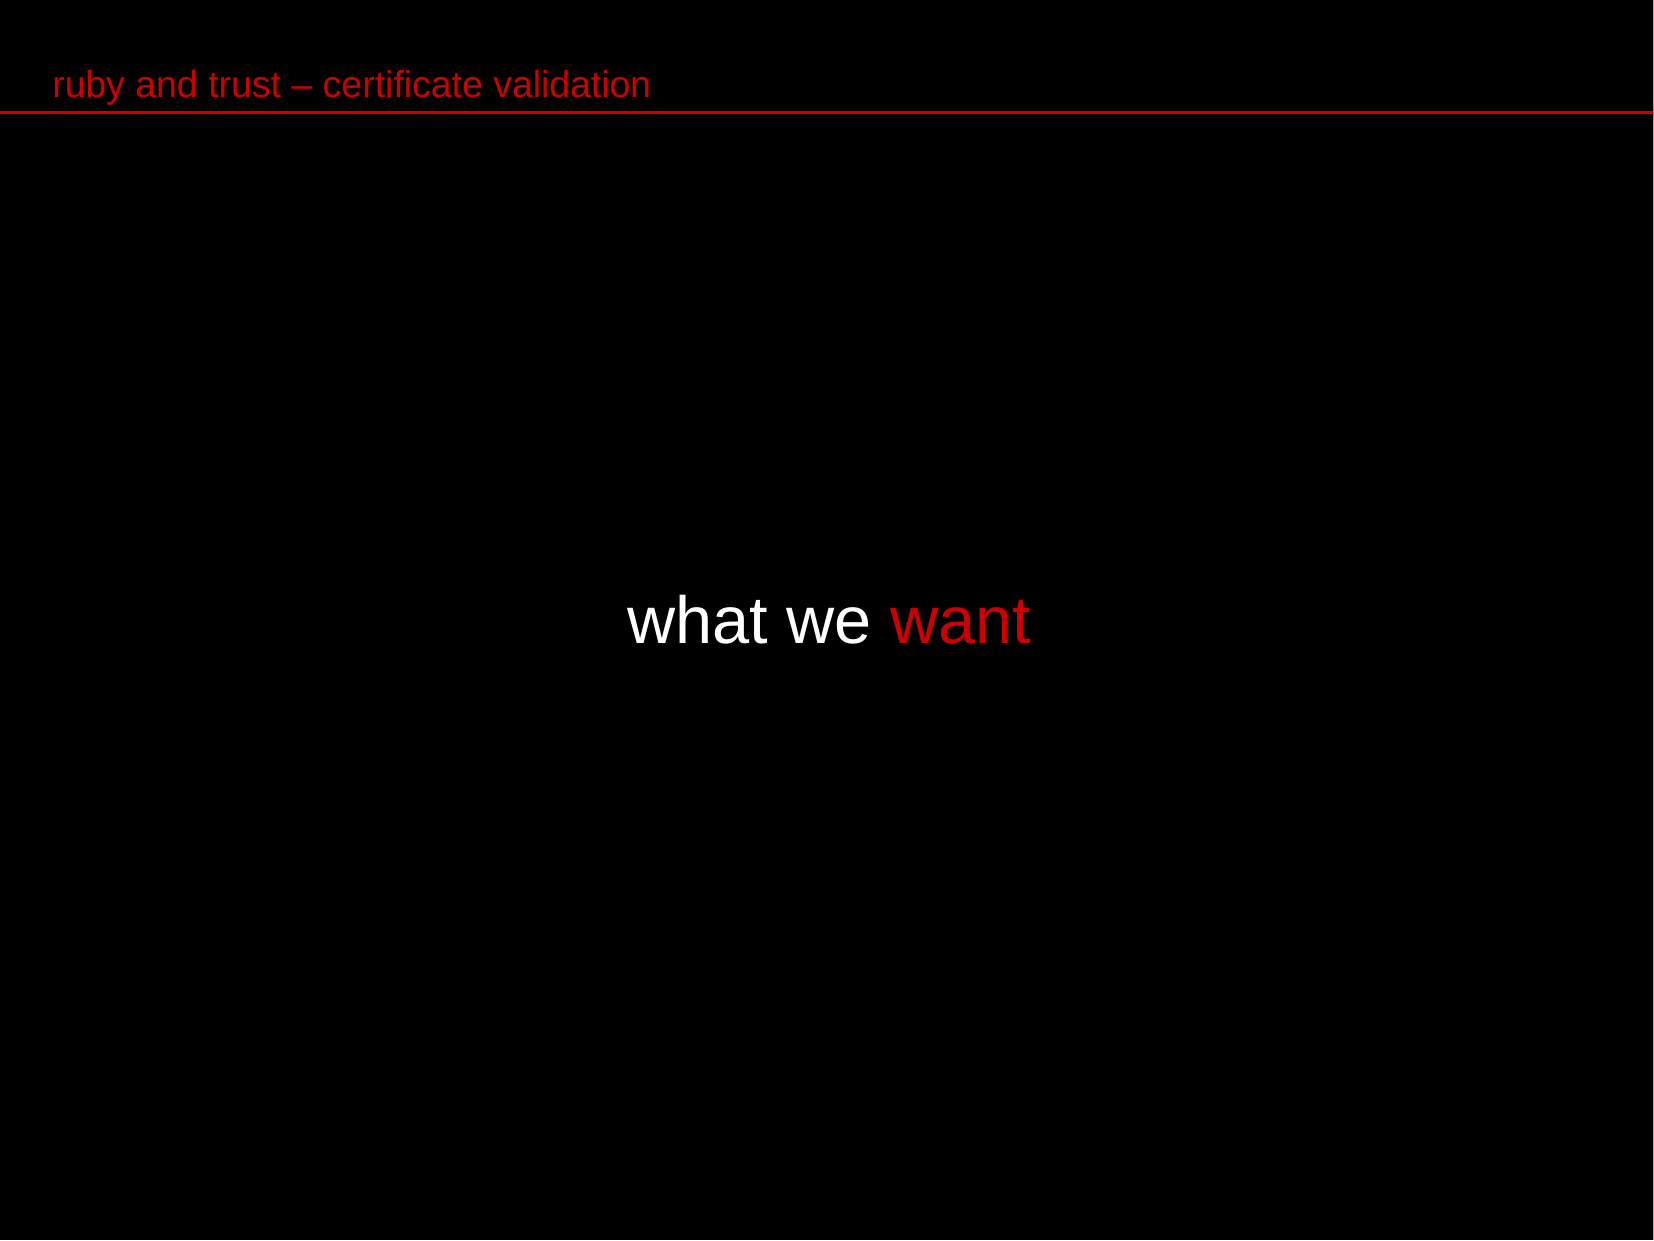

# what we want
ruby and trust – certificate validation